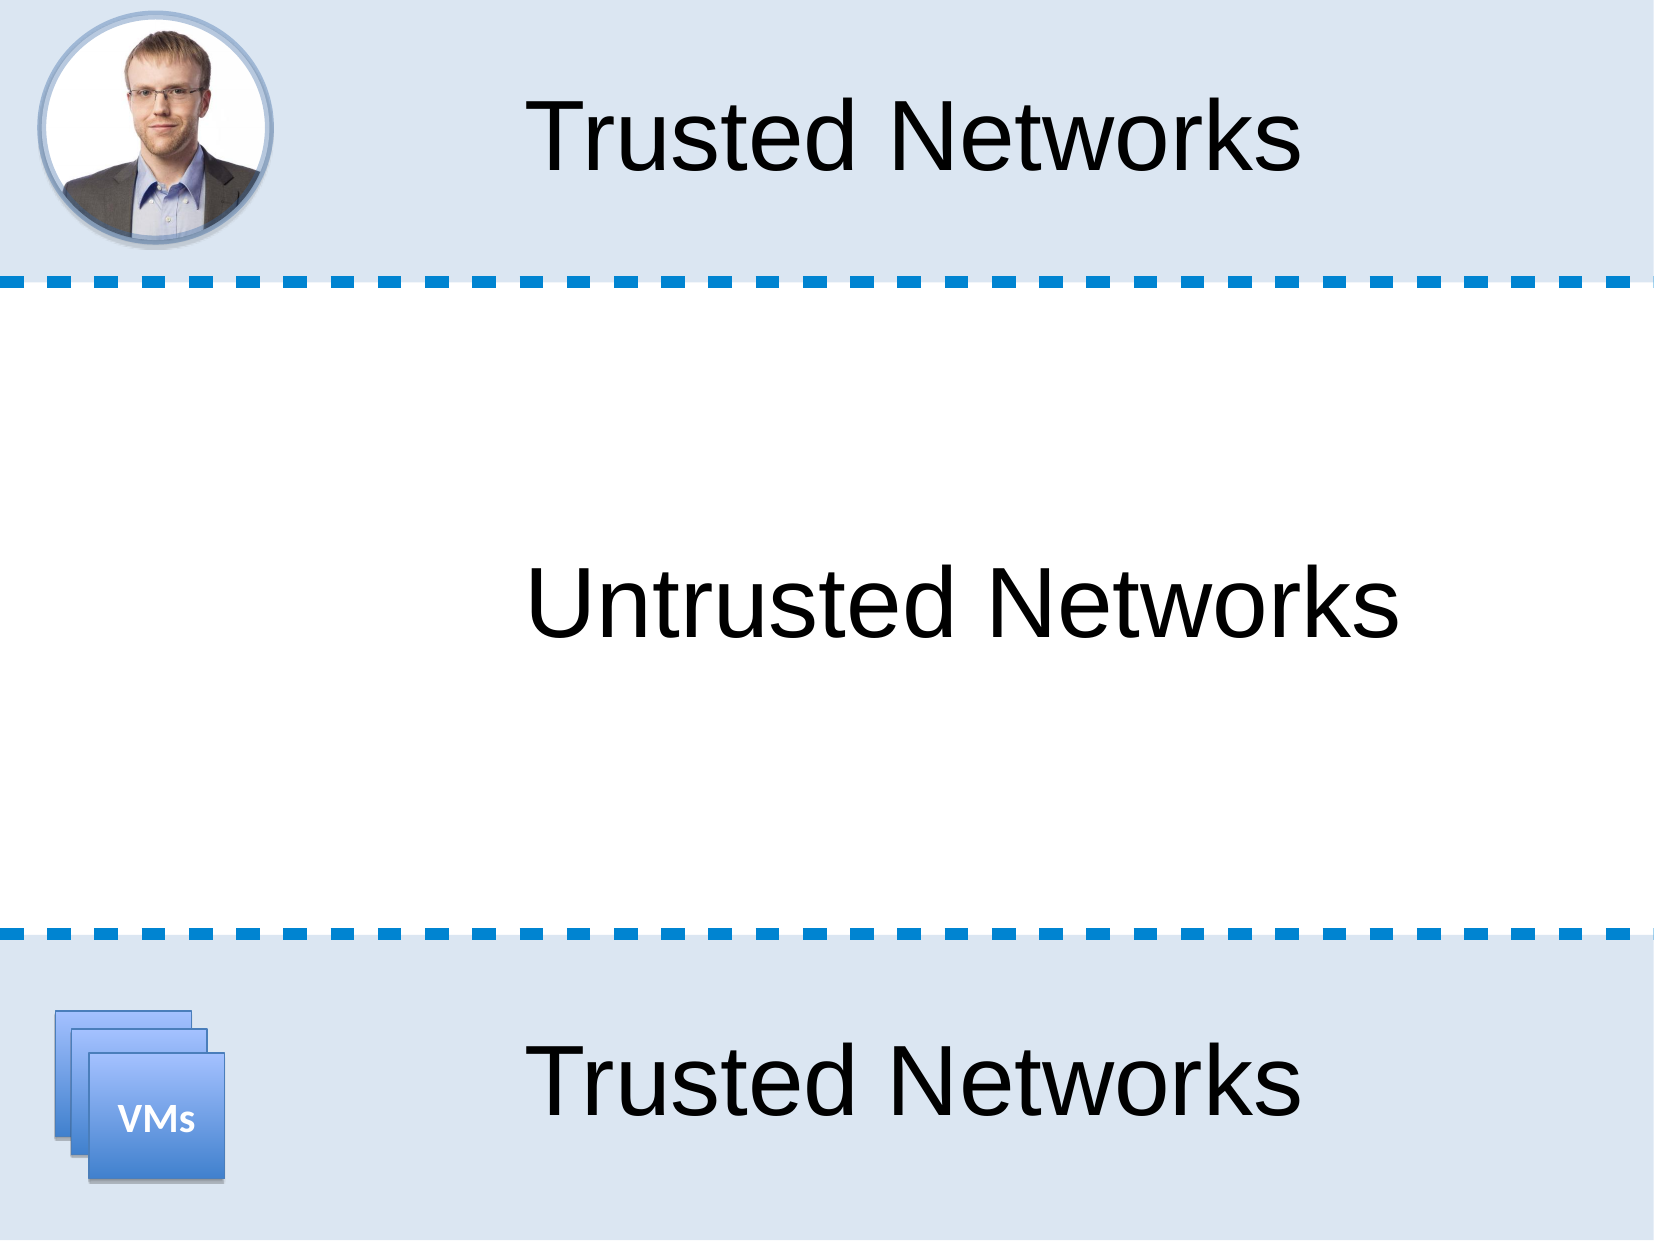

Trusted Networks
Untrusted Networks
VMs
Trusted Networks
VMs
VMs